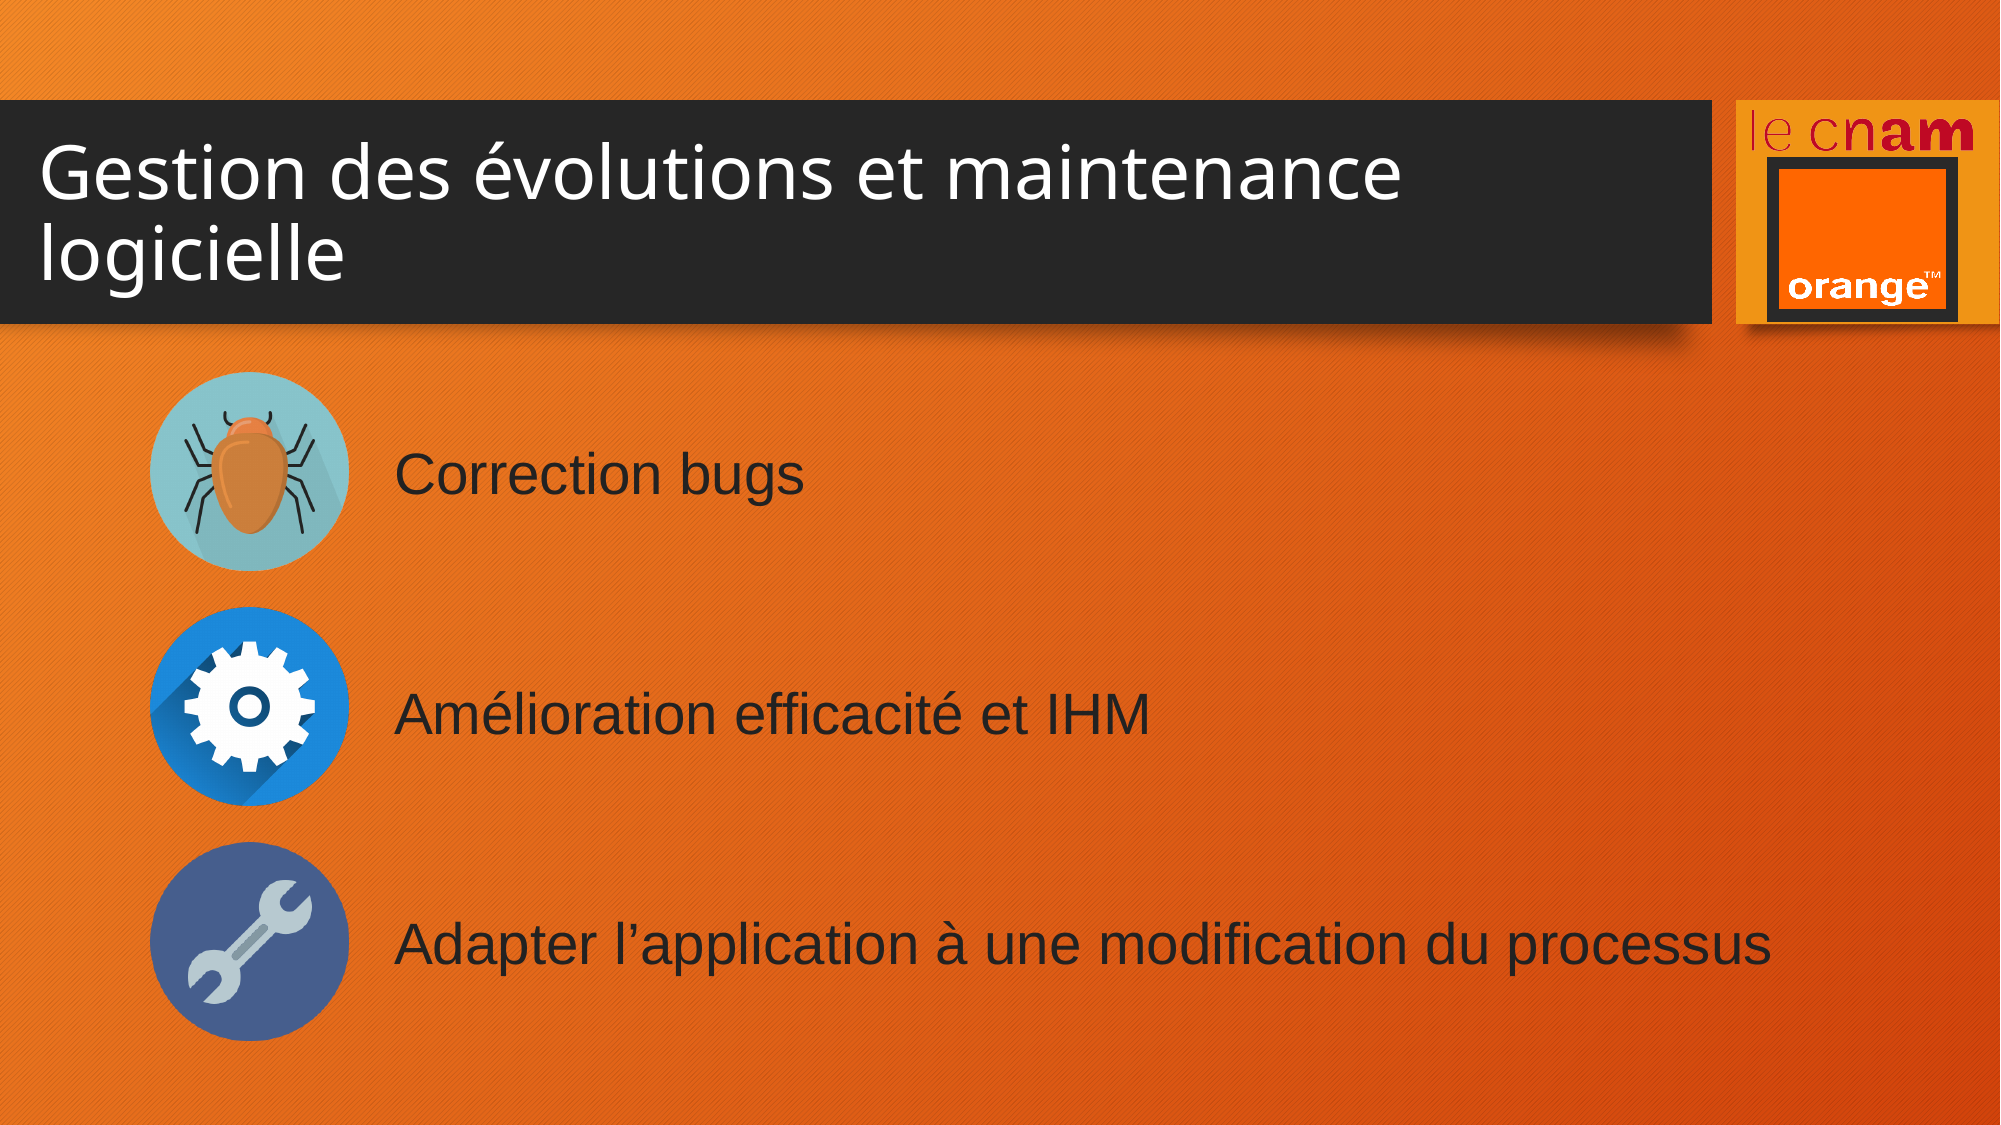

# Gestion des évolutions et maintenance logicielle
Correction bugs
Amélioration efficacité et IHM
Adapter l’application à une modification du processus